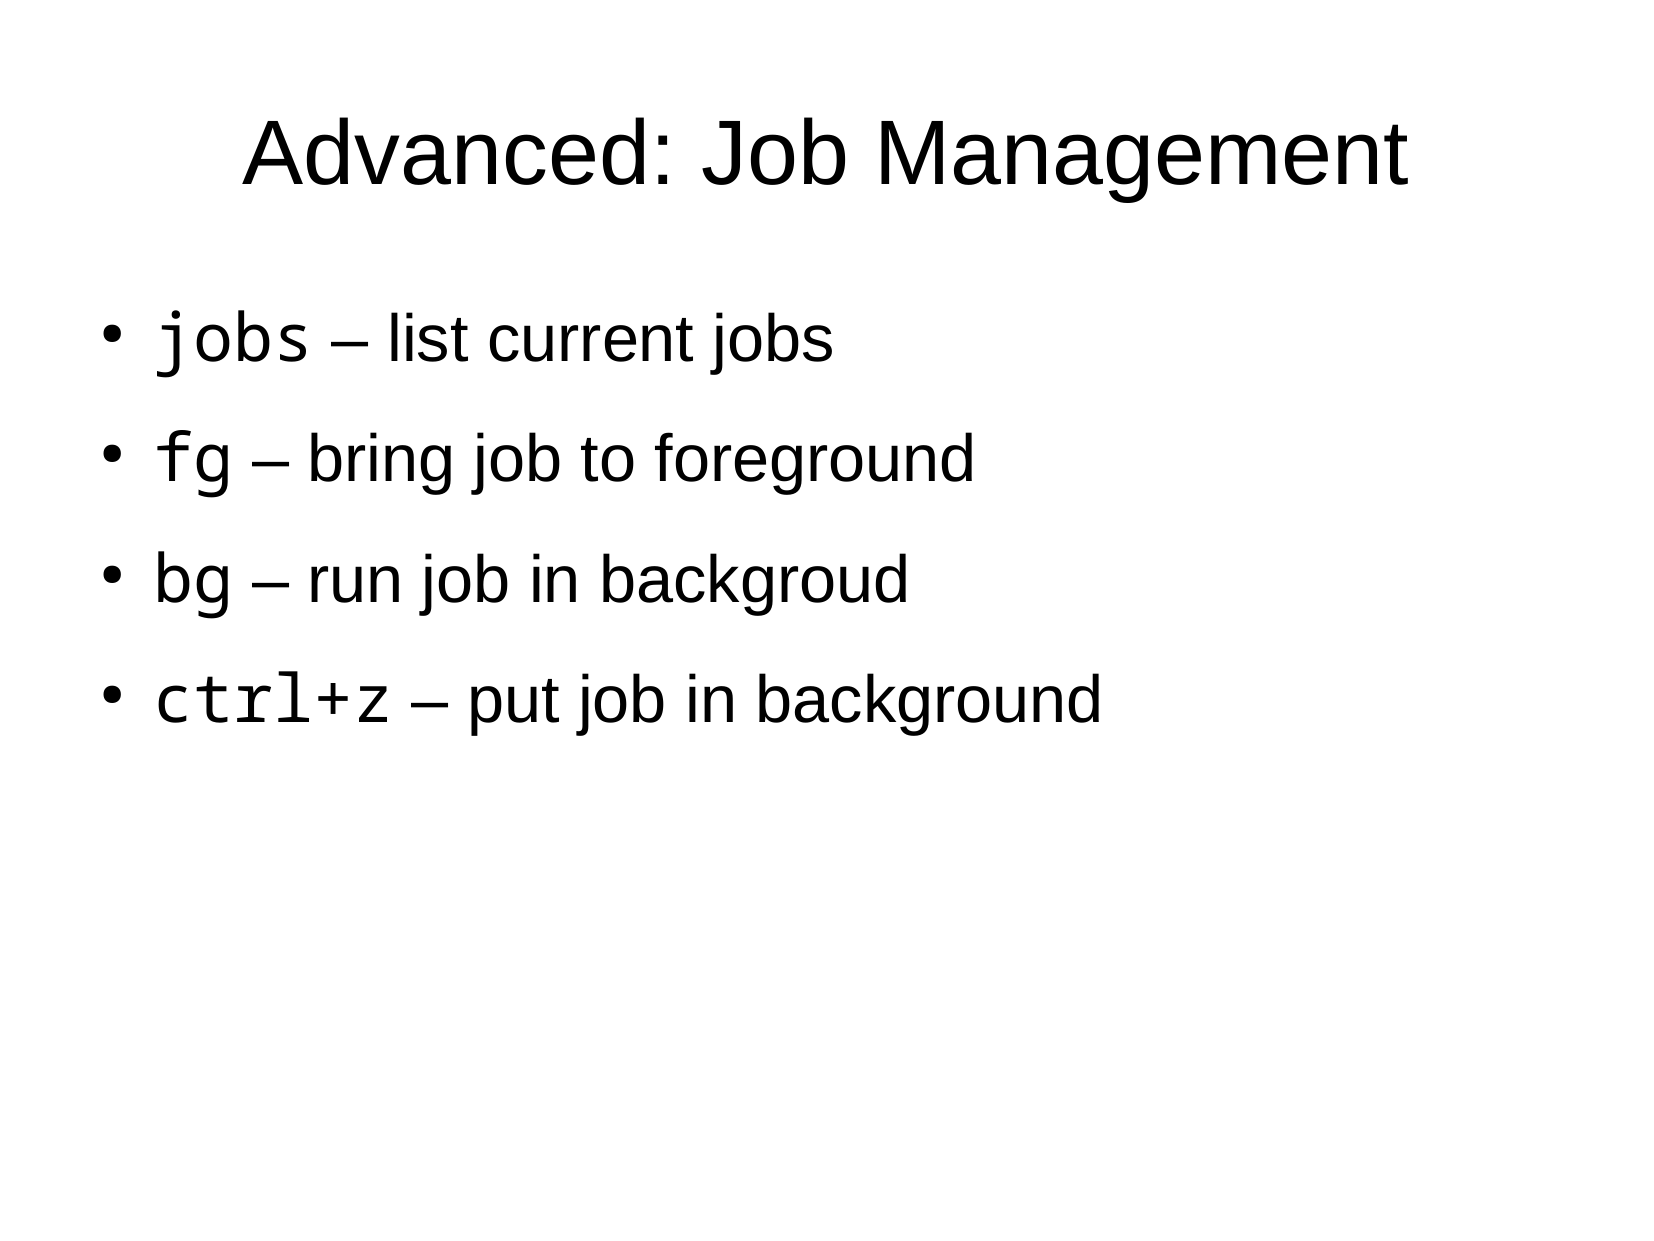

# Advanced: Job Management
jobs – list current jobs
fg – bring job to foreground
bg – run job in backgroud
ctrl+z – put job in background